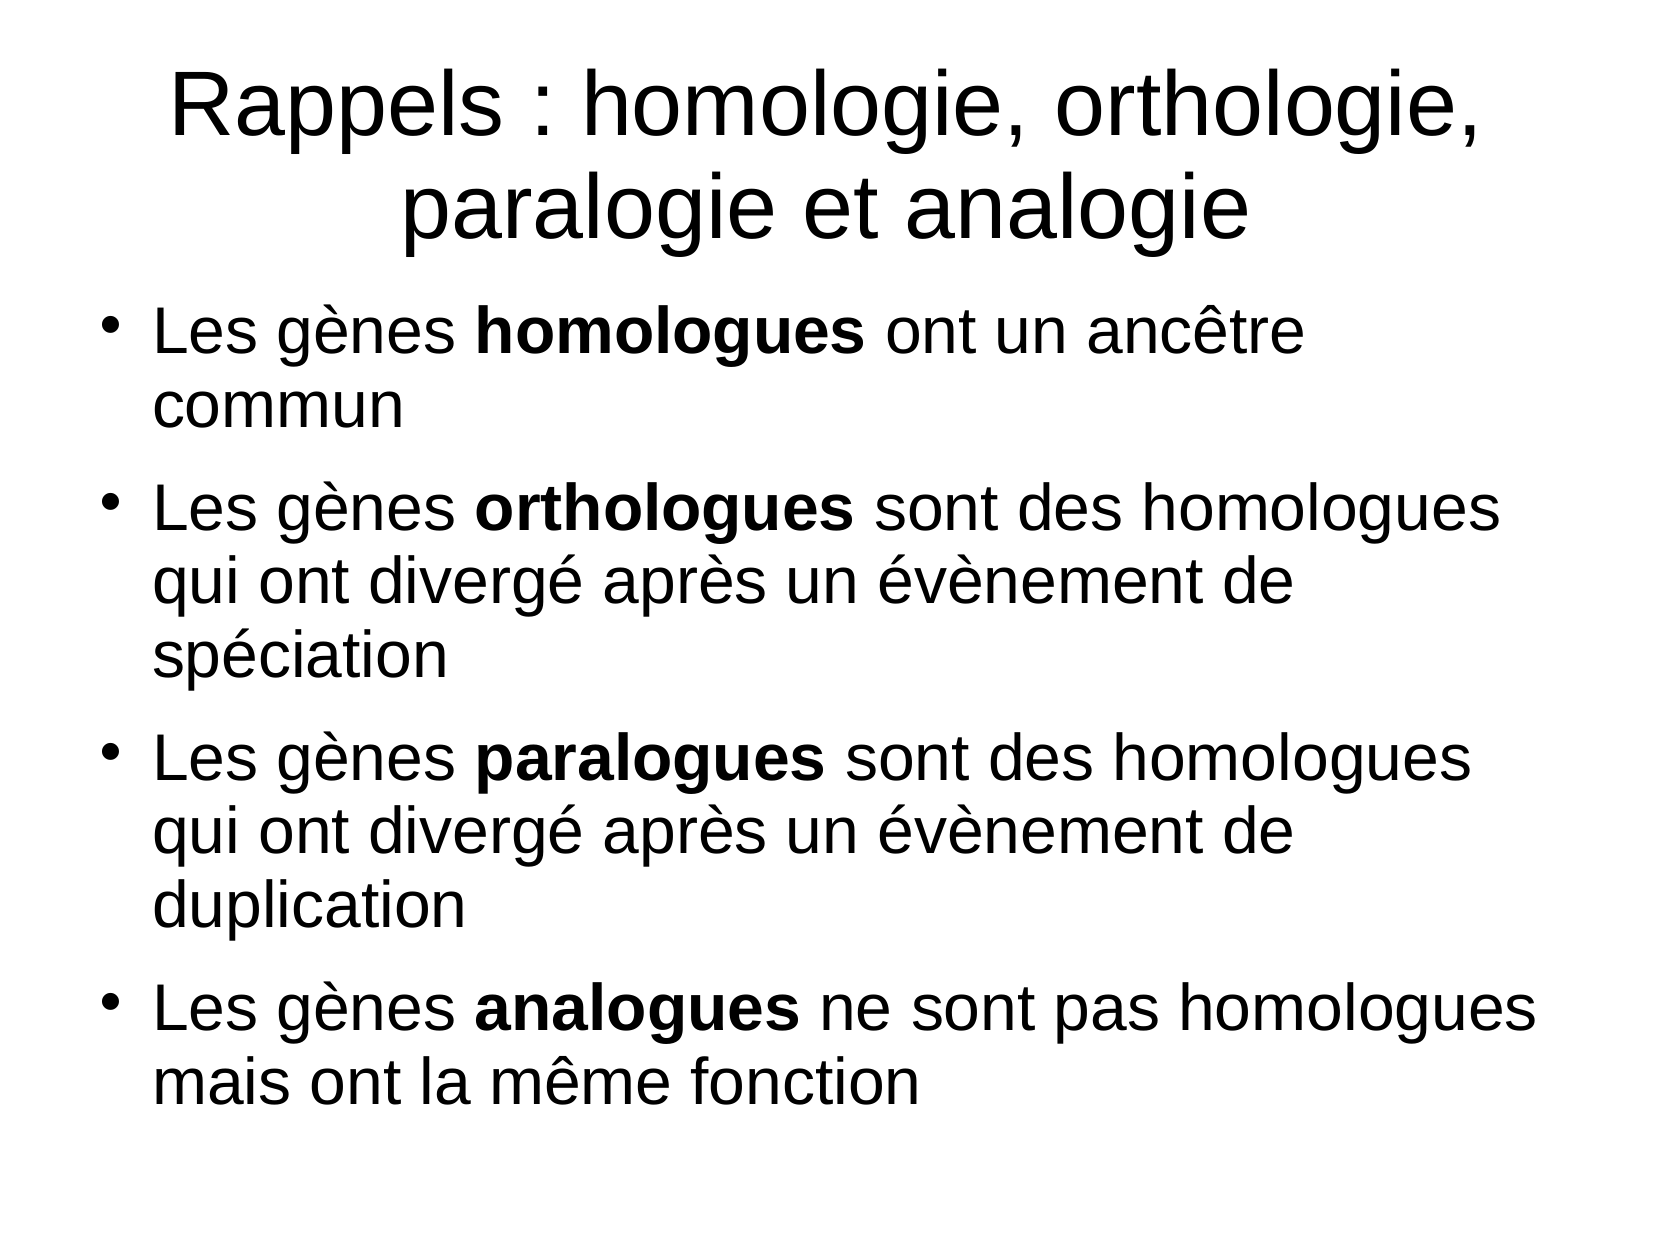

# Rappels : homologie, orthologie, paralogie et analogie
Les gènes homologues ont un ancêtre commun
Les gènes orthologues sont des homologues qui ont divergé après un évènement de spéciation
Les gènes paralogues sont des homologues qui ont divergé après un évènement de duplication
Les gènes analogues ne sont pas homologues mais ont la même fonction